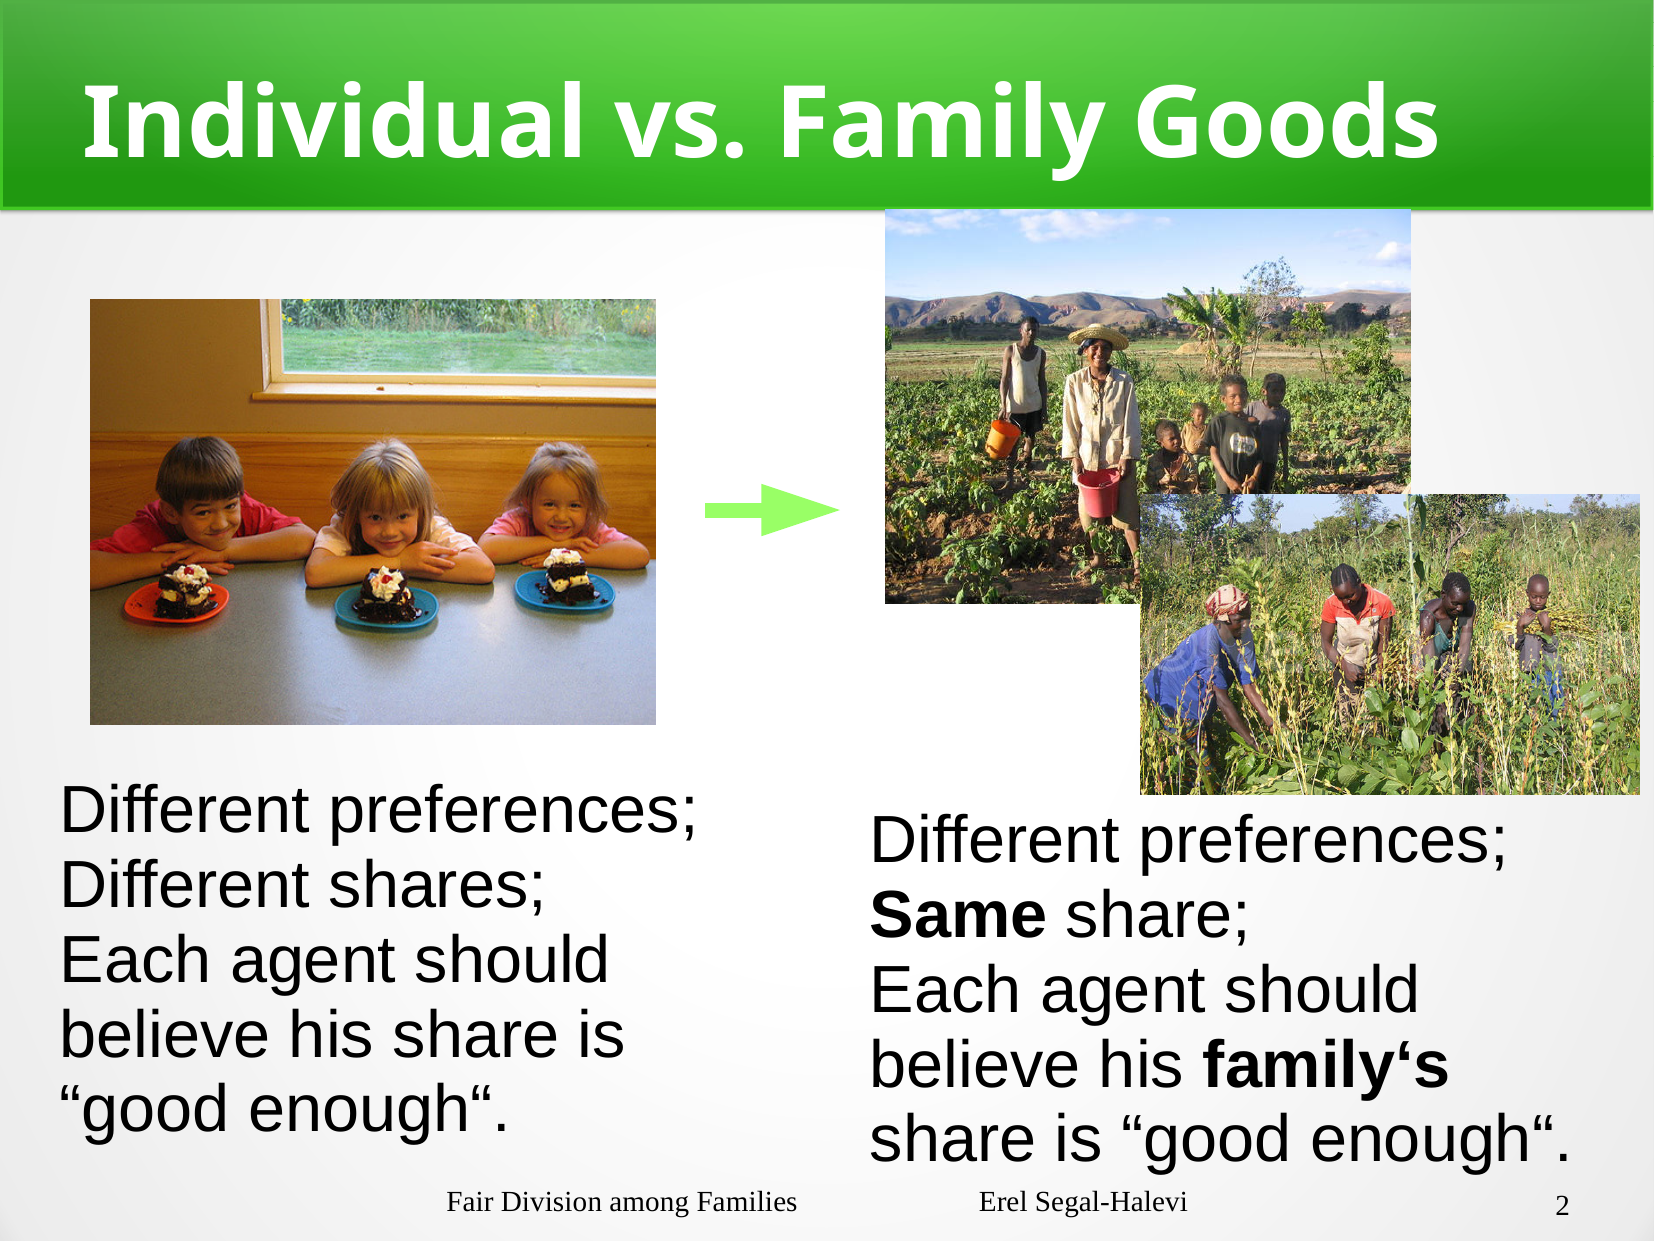

# Individual vs. Family Goods
Different preferences;
Different shares;
Each agent should believe his share is “good enough“.
Different preferences;
Same share;
Each agent should believe his family‘s share is “good enough“.
Fair Division among Families Erel Segal-Halevi
2